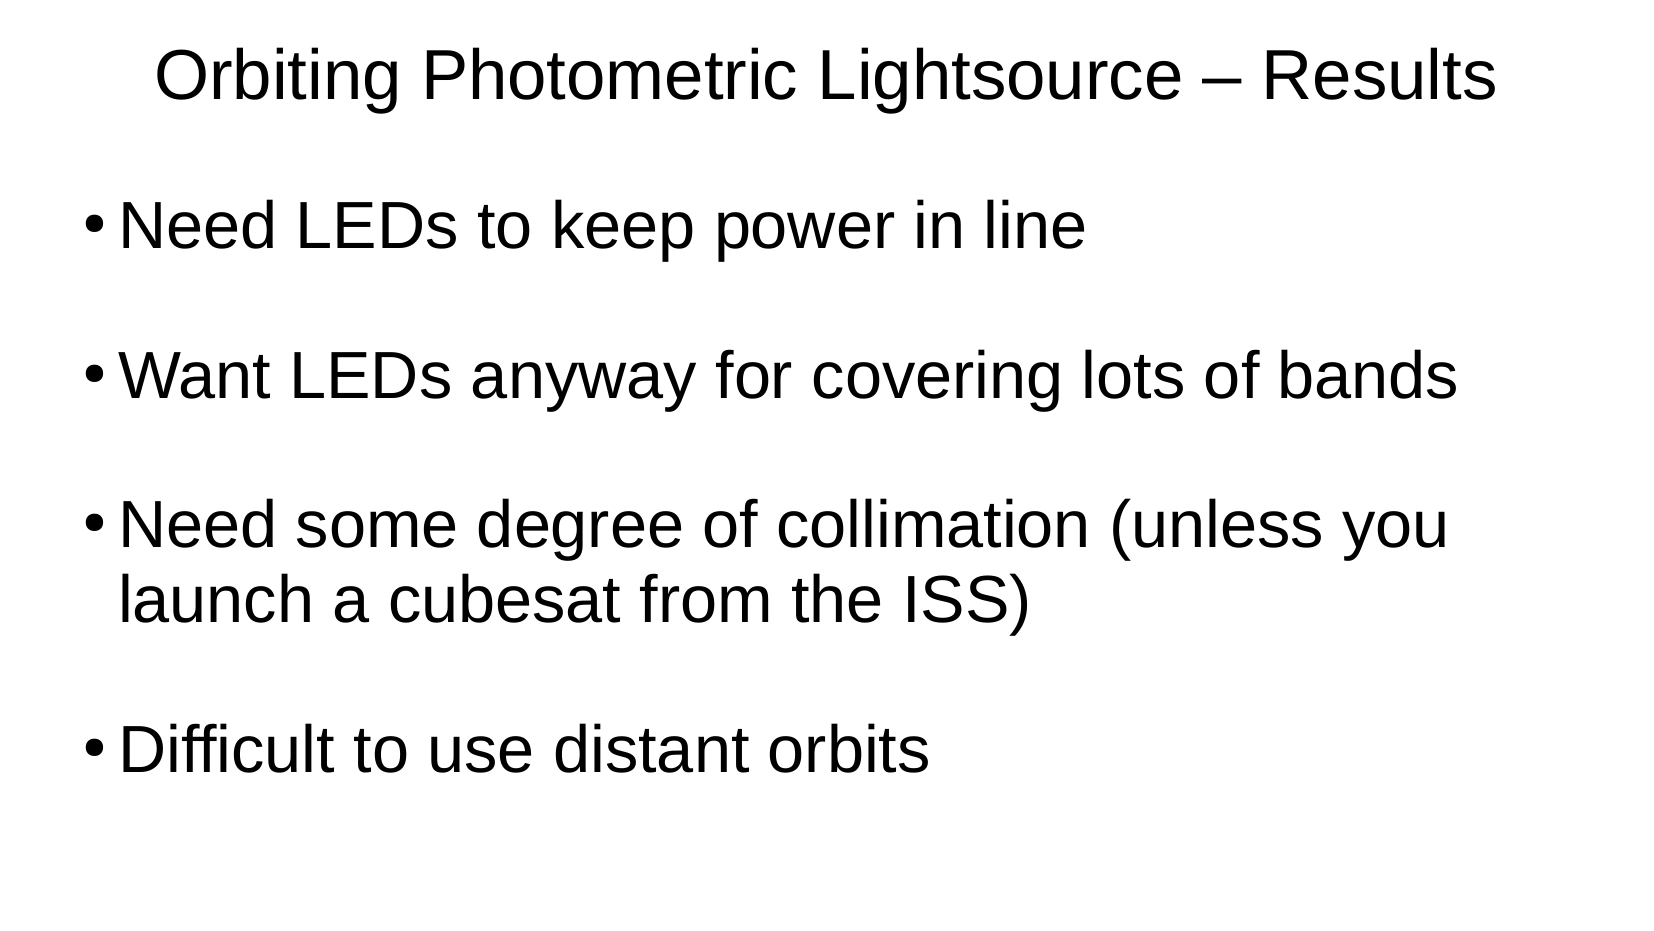

# Orbiting Photometric Lightsource – Results
Need LEDs to keep power in line
Want LEDs anyway for covering lots of bands
Need some degree of collimation (unless you launch a cubesat from the ISS)
Difficult to use distant orbits